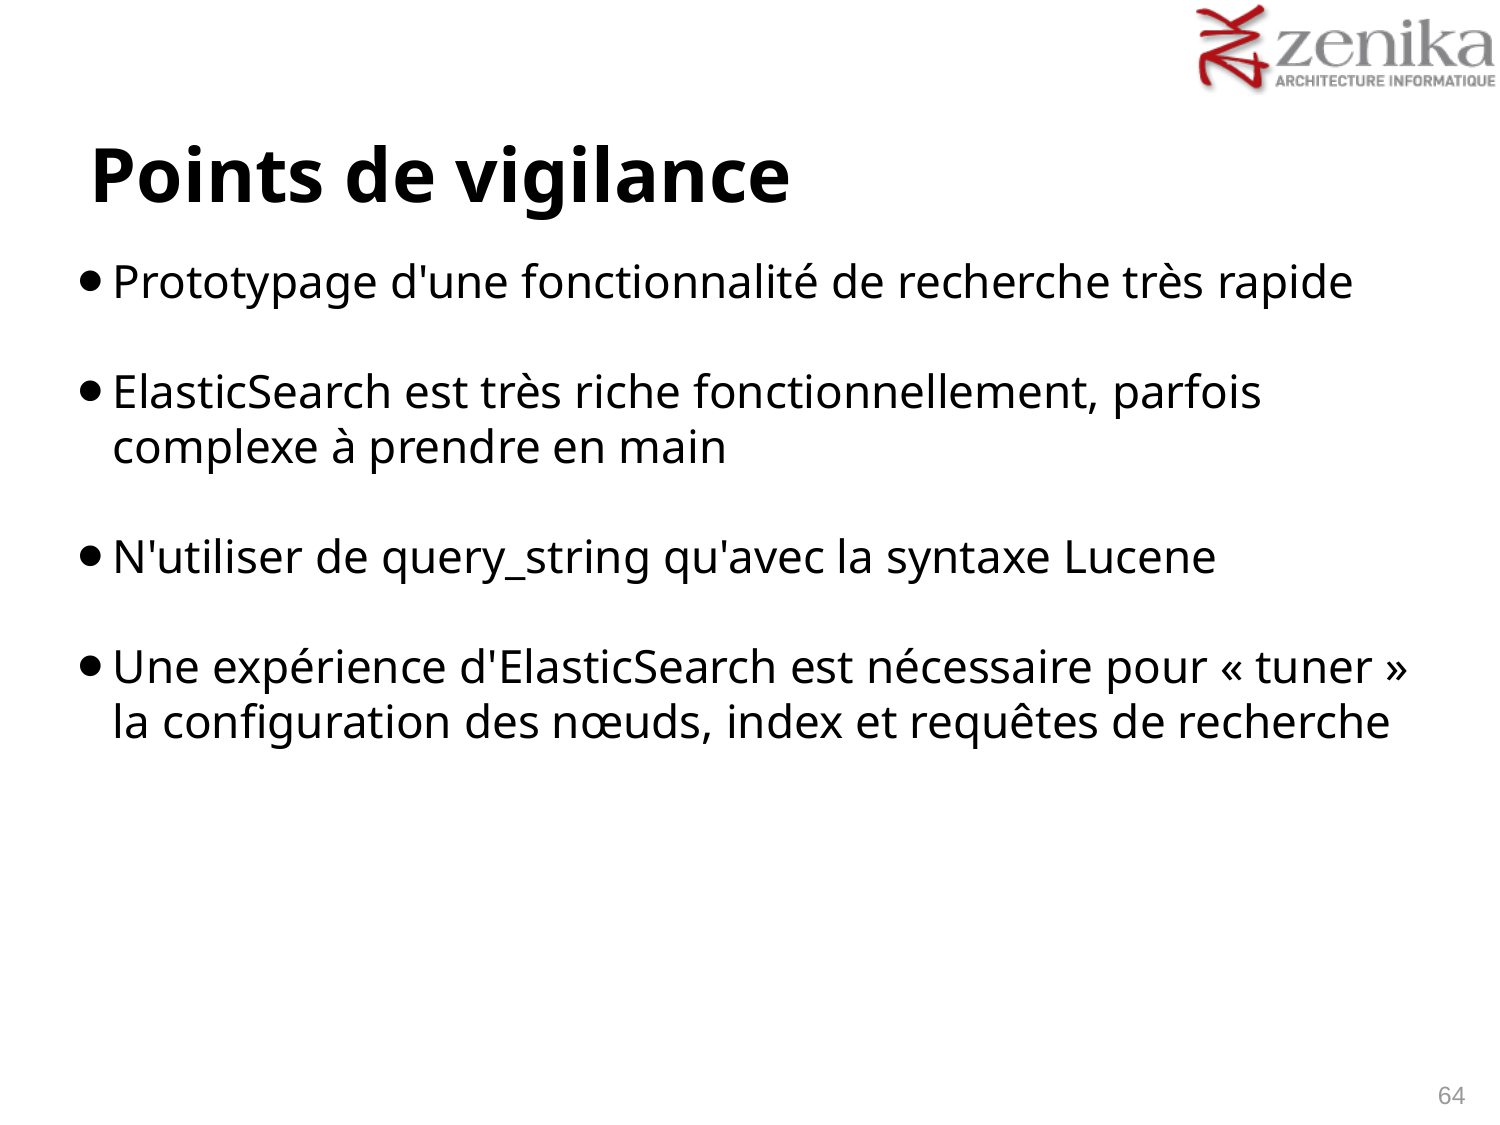

Points de vigilance
Prototypage d'une fonctionnalité de recherche très rapide
ElasticSearch est très riche fonctionnellement, parfois complexe à prendre en main
N'utiliser de query_string qu'avec la syntaxe Lucene
Une expérience d'ElasticSearch est nécessaire pour « tuner » la configuration des nœuds, index et requêtes de recherche